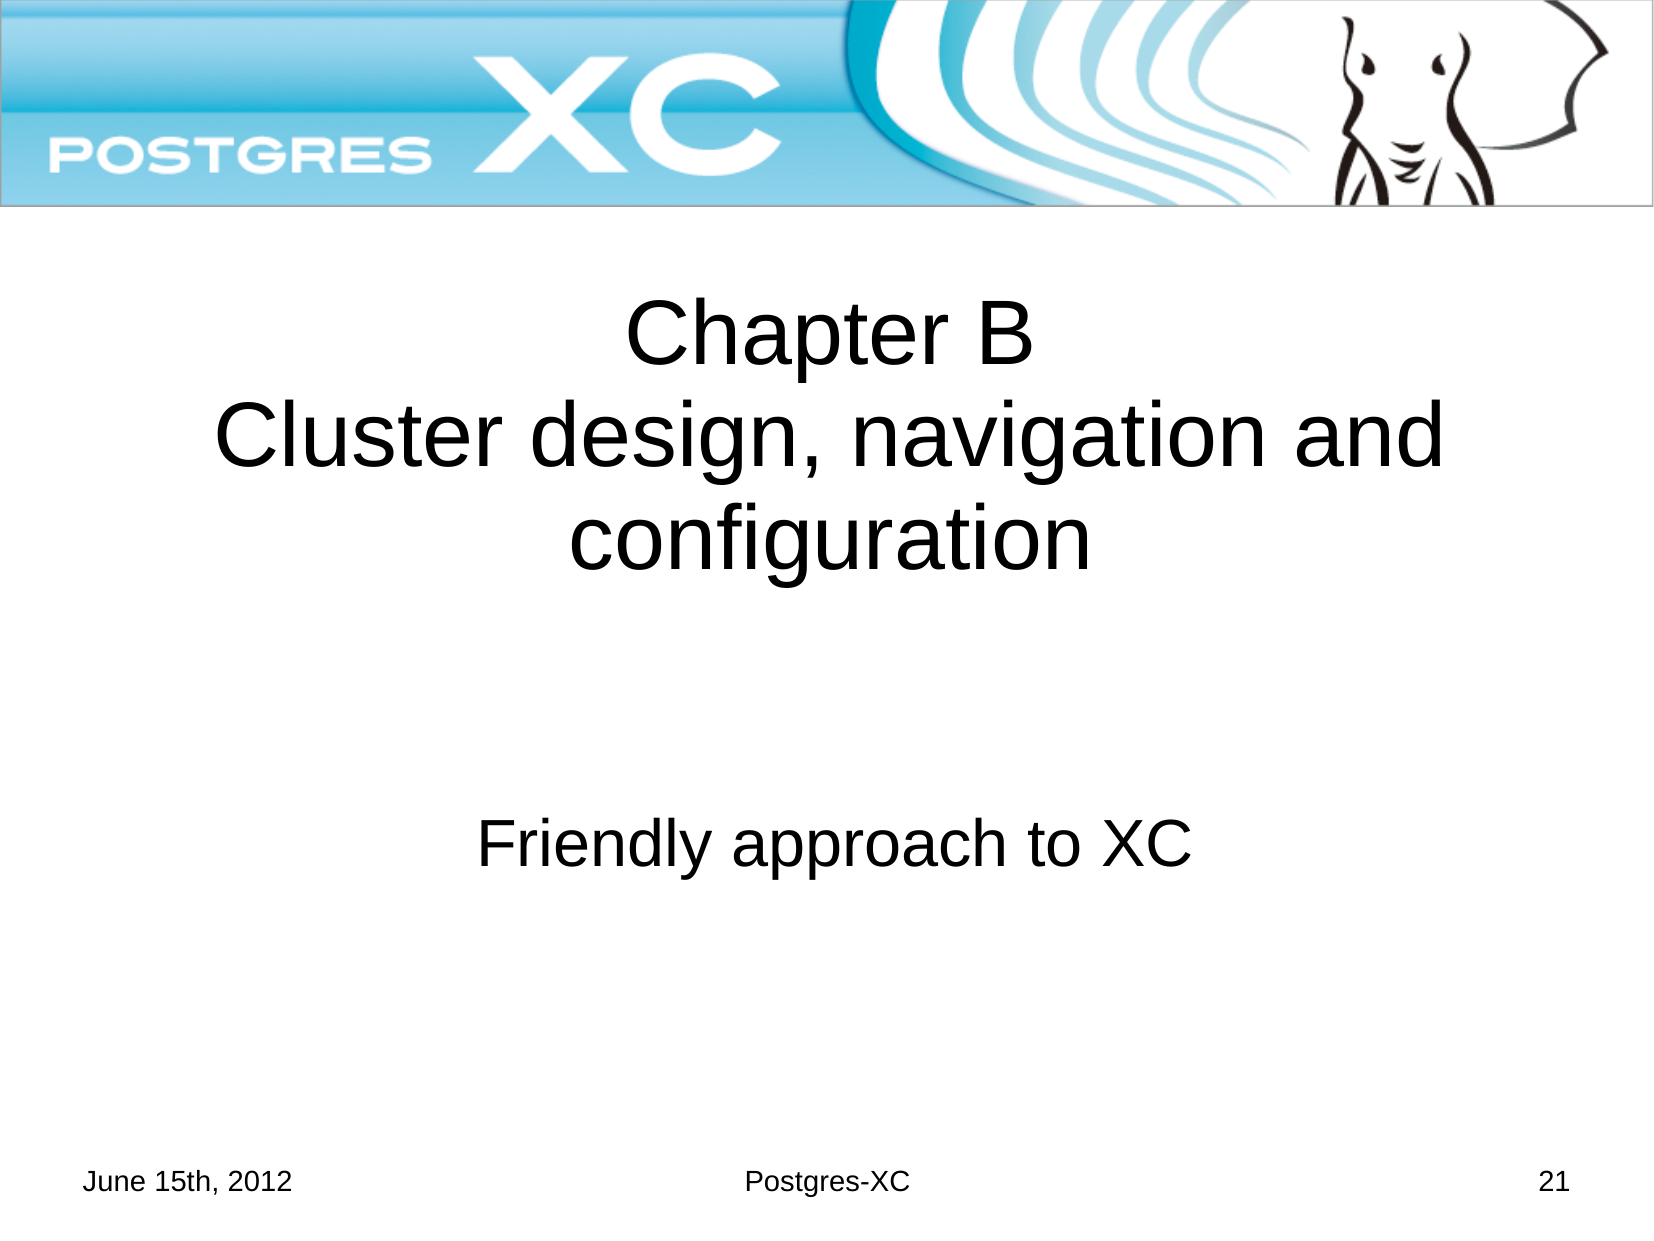

# Chapter B Cluster design, navigation and configuration
Friendly approach to XC
21